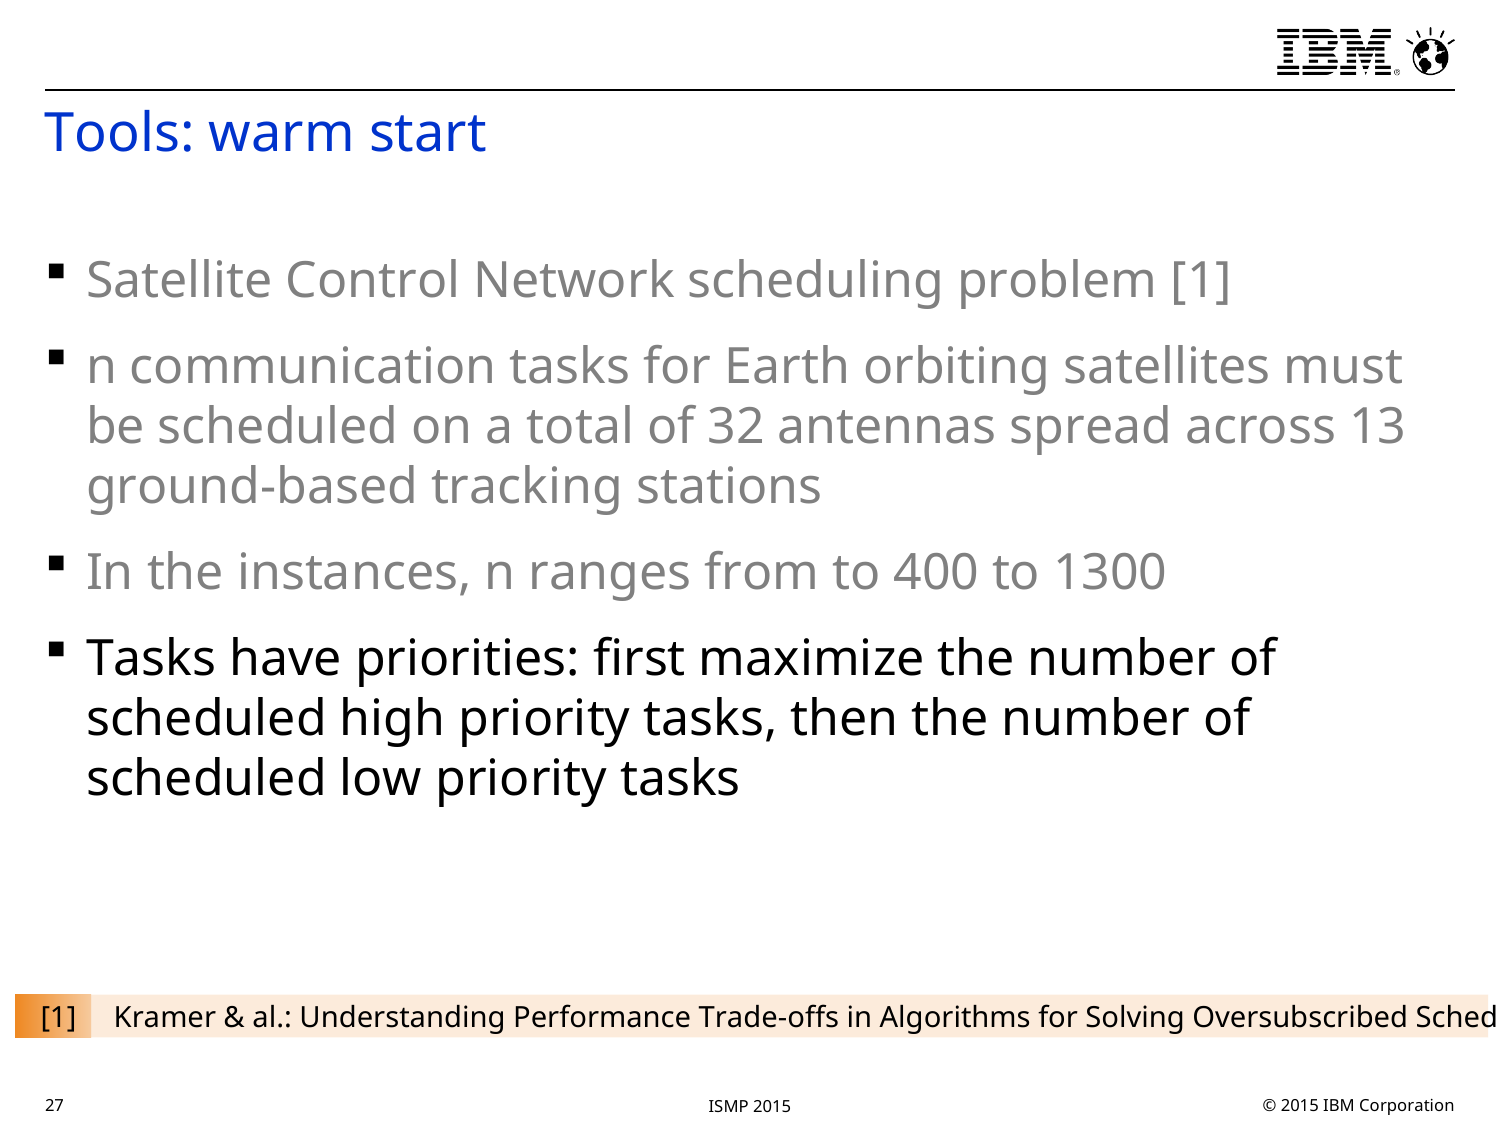

# Tools: warm start
Satellite Control Network scheduling problem [1]
n communication tasks for Earth orbiting satellites must be scheduled on a total of 32 antennas spread across 13 ground-based tracking stations
In the instances, n ranges from to 400 to 1300
Tasks have priorities: first maximize the number of scheduled high priority tasks, then the number of scheduled low priority tasks
[1] Kramer & al.: Understanding Performance Trade-offs in Algorithms for Solving Oversubscribed Scheduling.
27